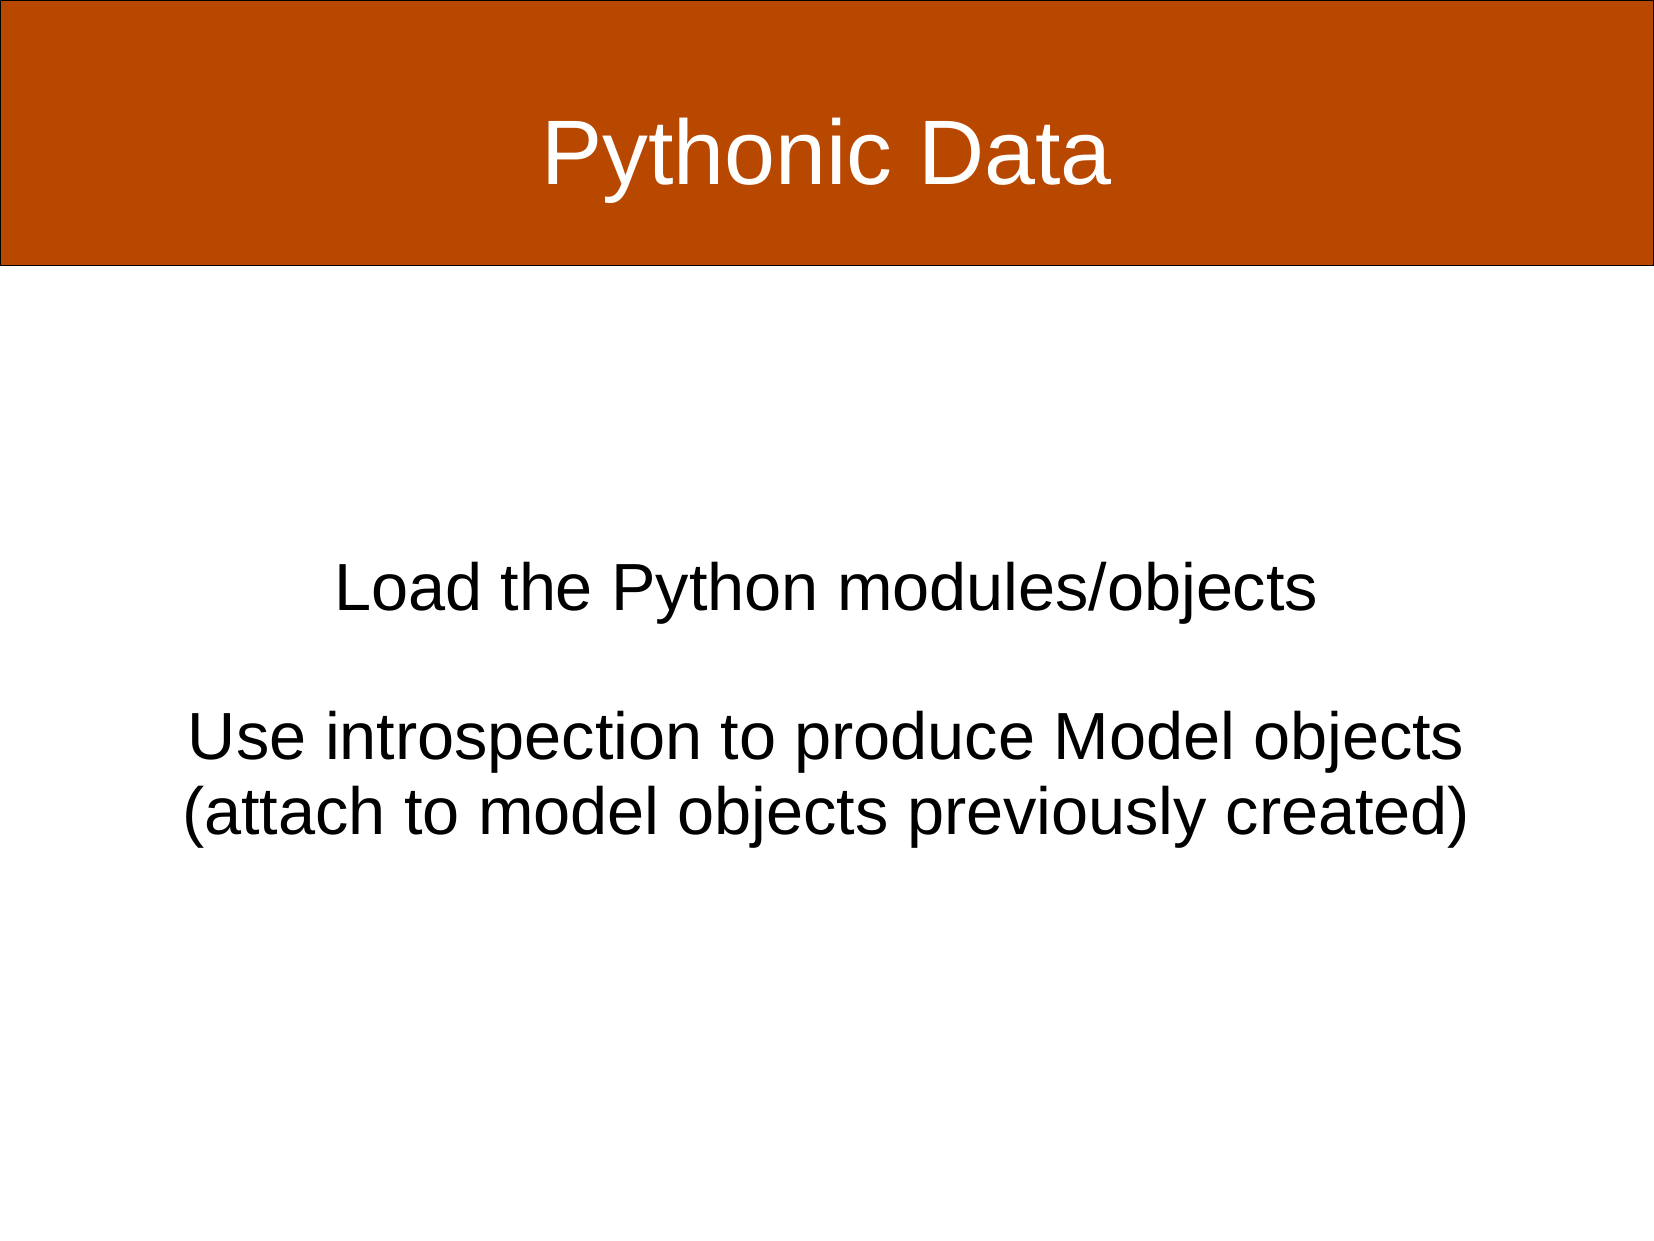

# Pythonic Data
Load the Python modules/objects
Use introspection to produce Model objects
(attach to model objects previously created)